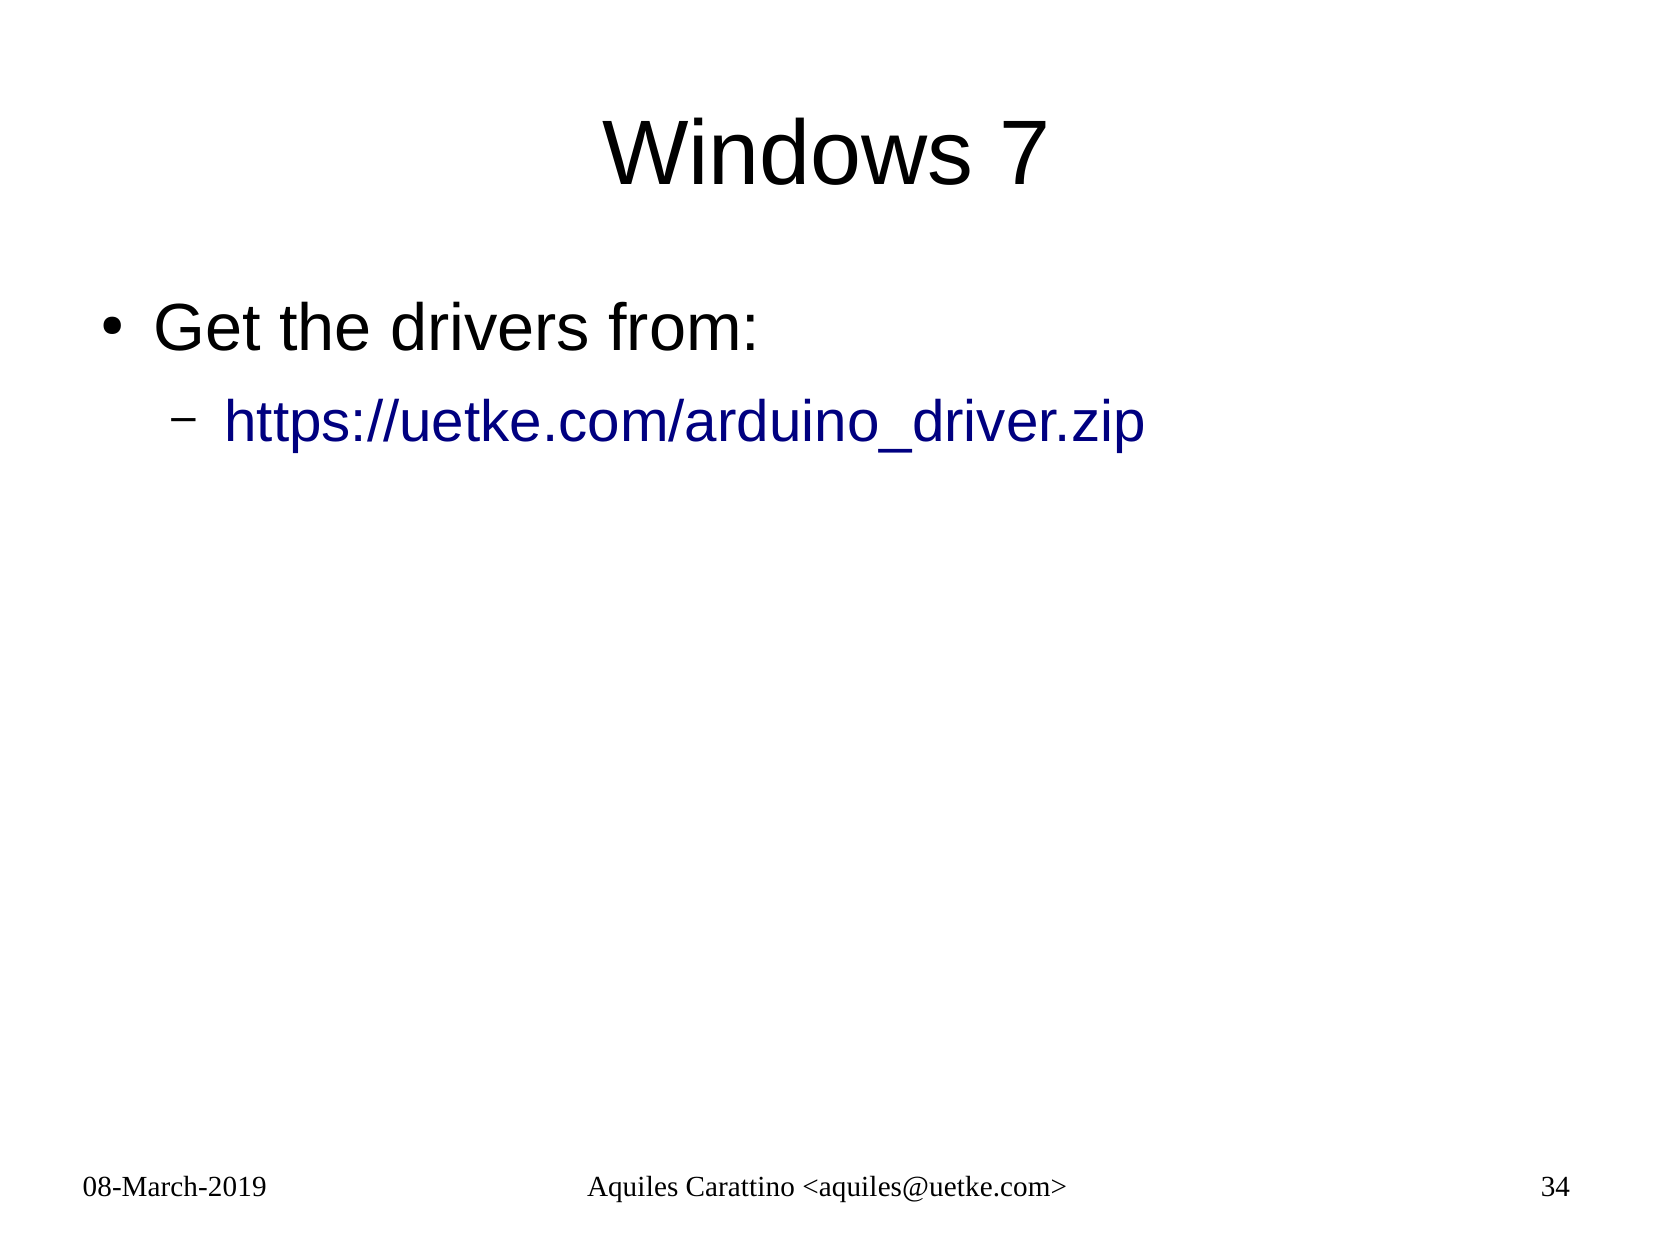

# Windows 7
Get the drivers from:
https://uetke.com/arduino_driver.zip
08-March-2019
Aquiles Carattino <aquiles@uetke.com>
34